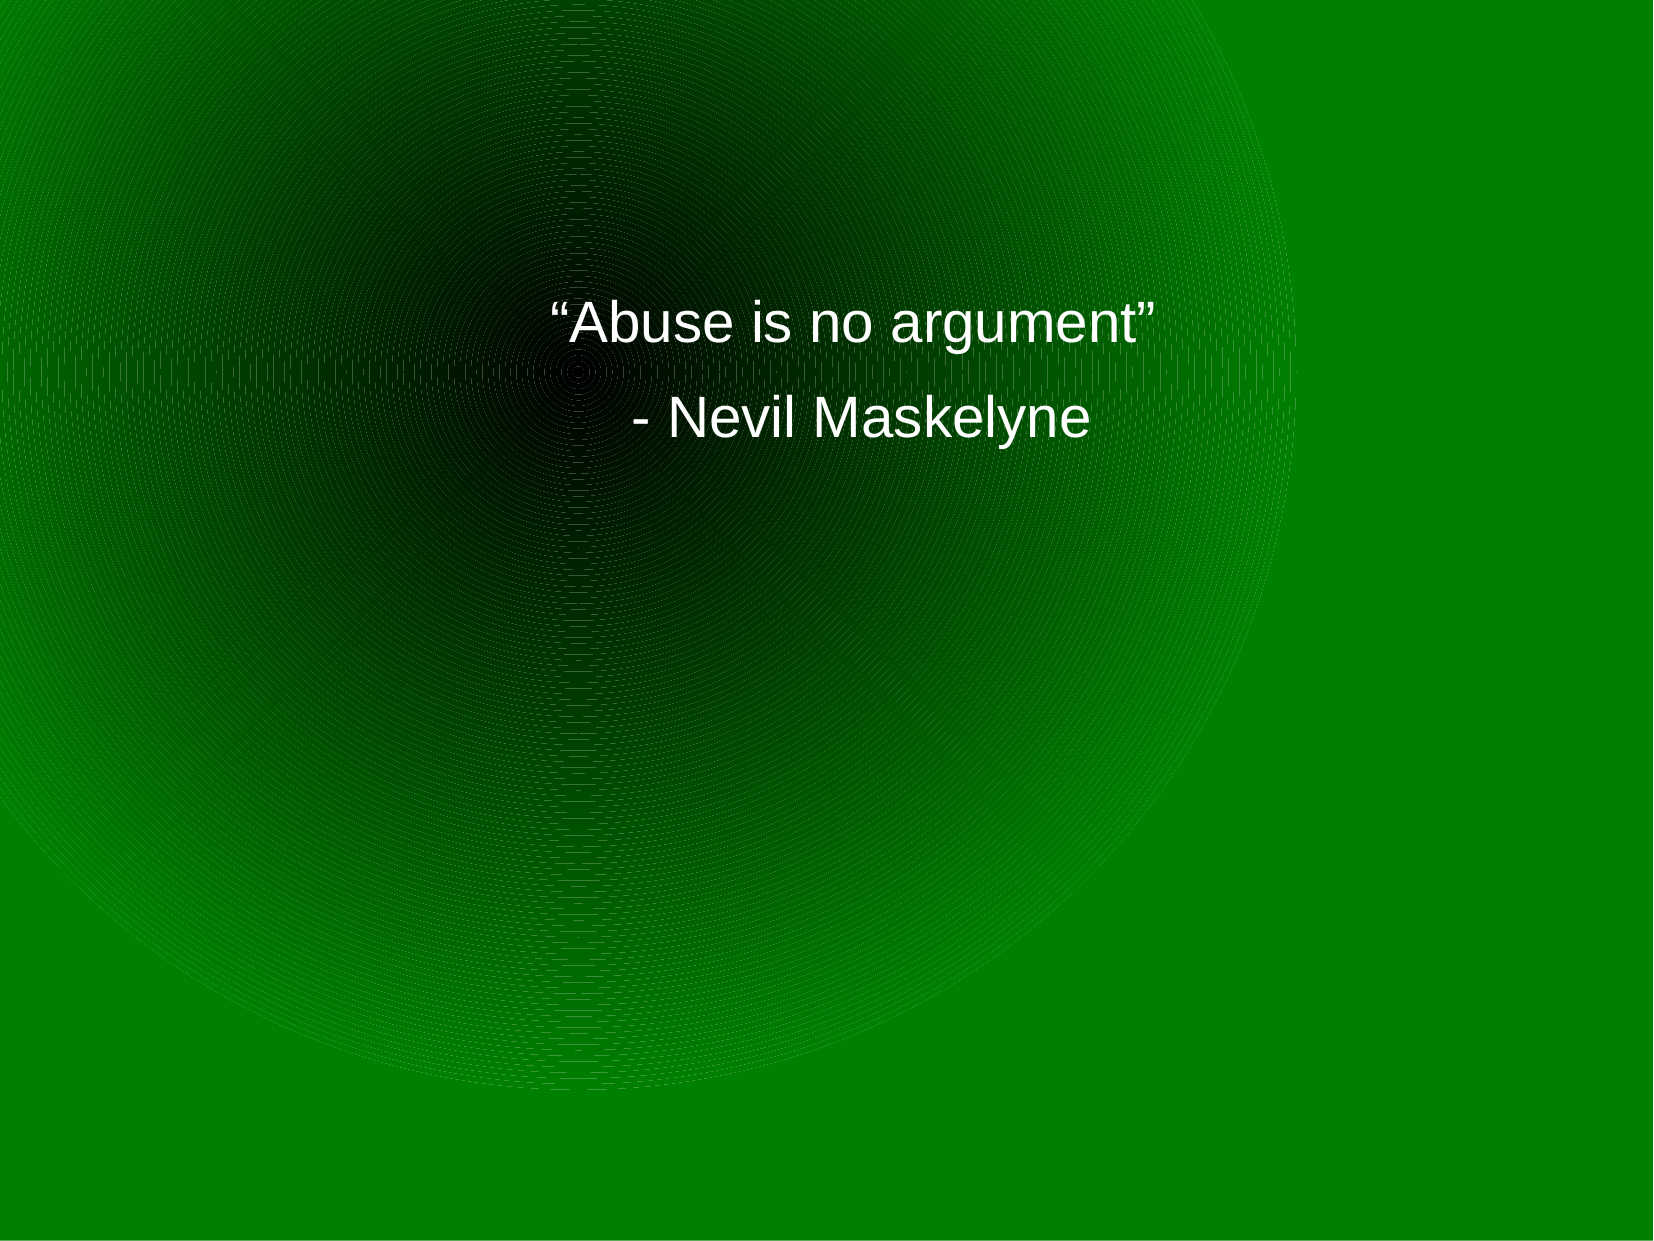

#
“Abuse is no argument”
- Nevil Maskelyne